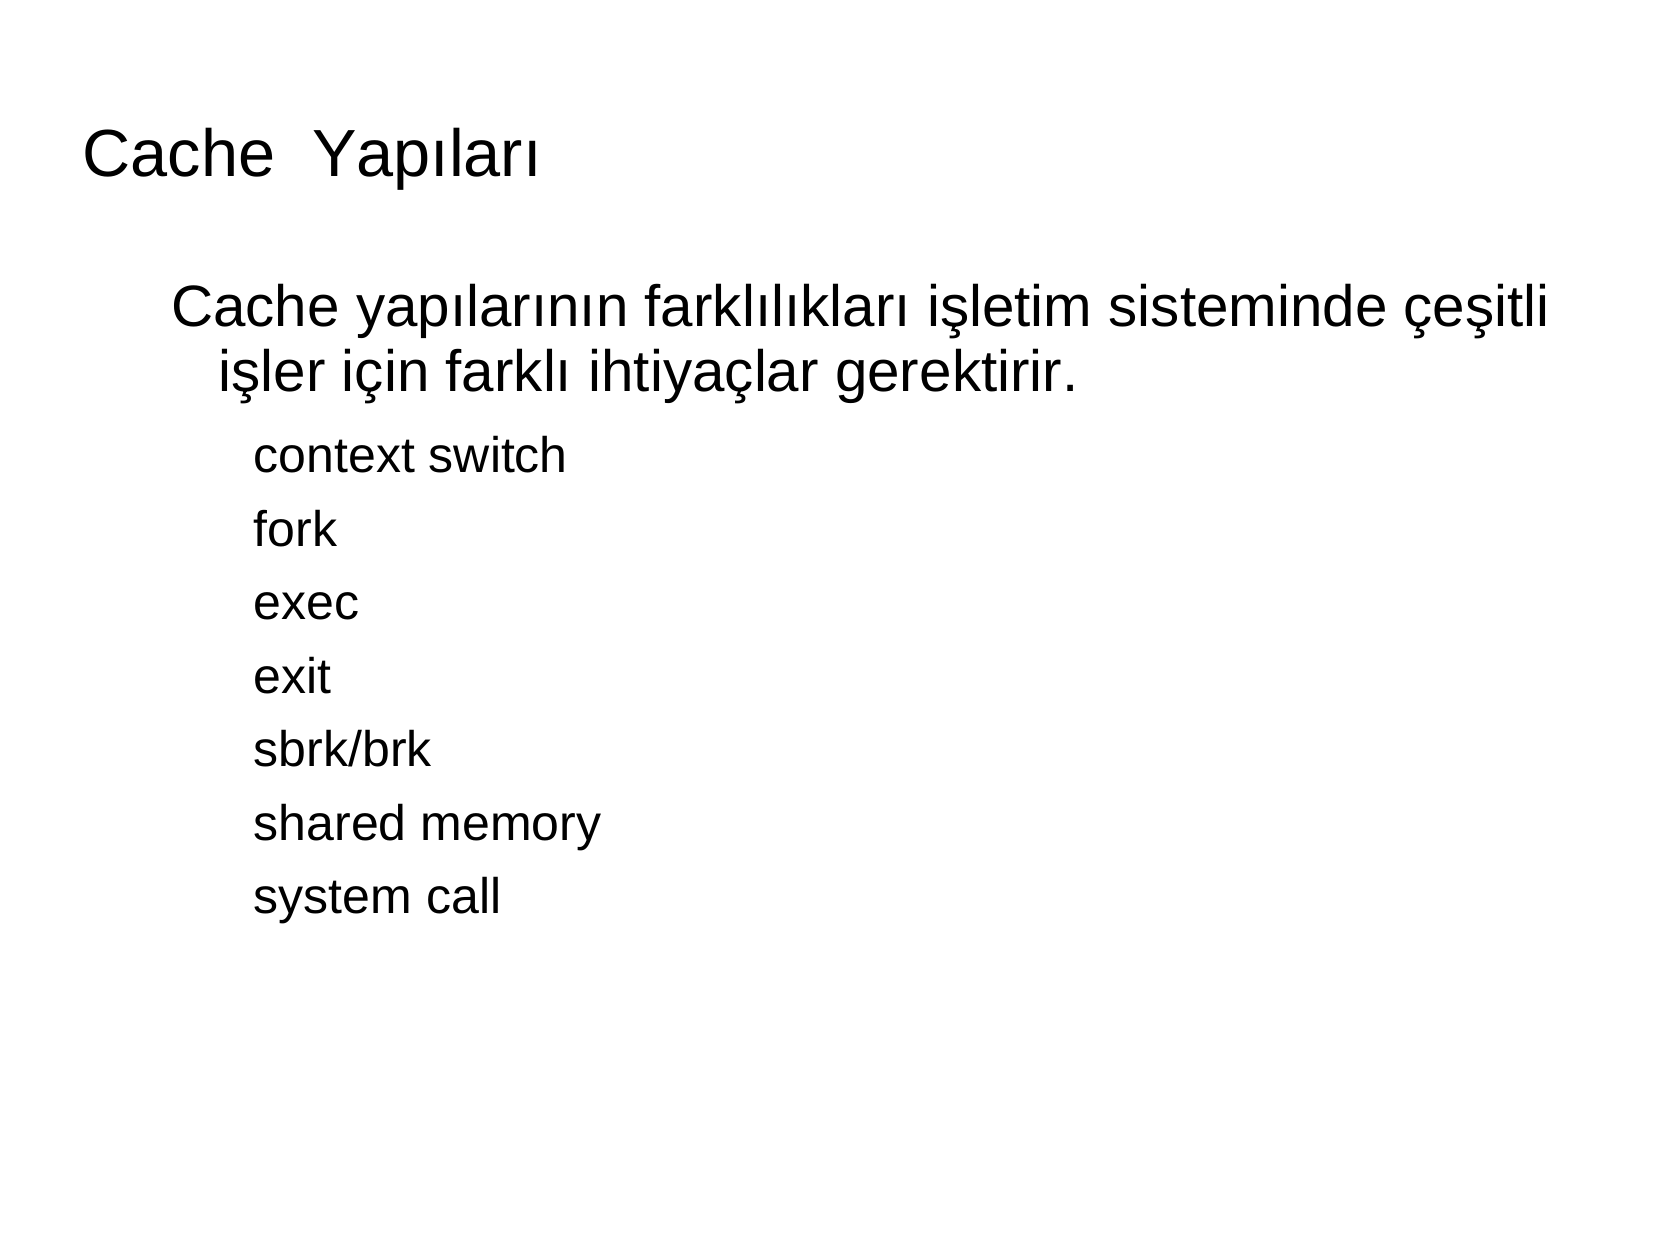

# Cache Yapıları
Cache yapılarının farklılıkları işletim sisteminde çeşitli işler için farklı ihtiyaçlar gerektirir.
context switch
fork
exec
exit
sbrk/brk
shared memory
system call